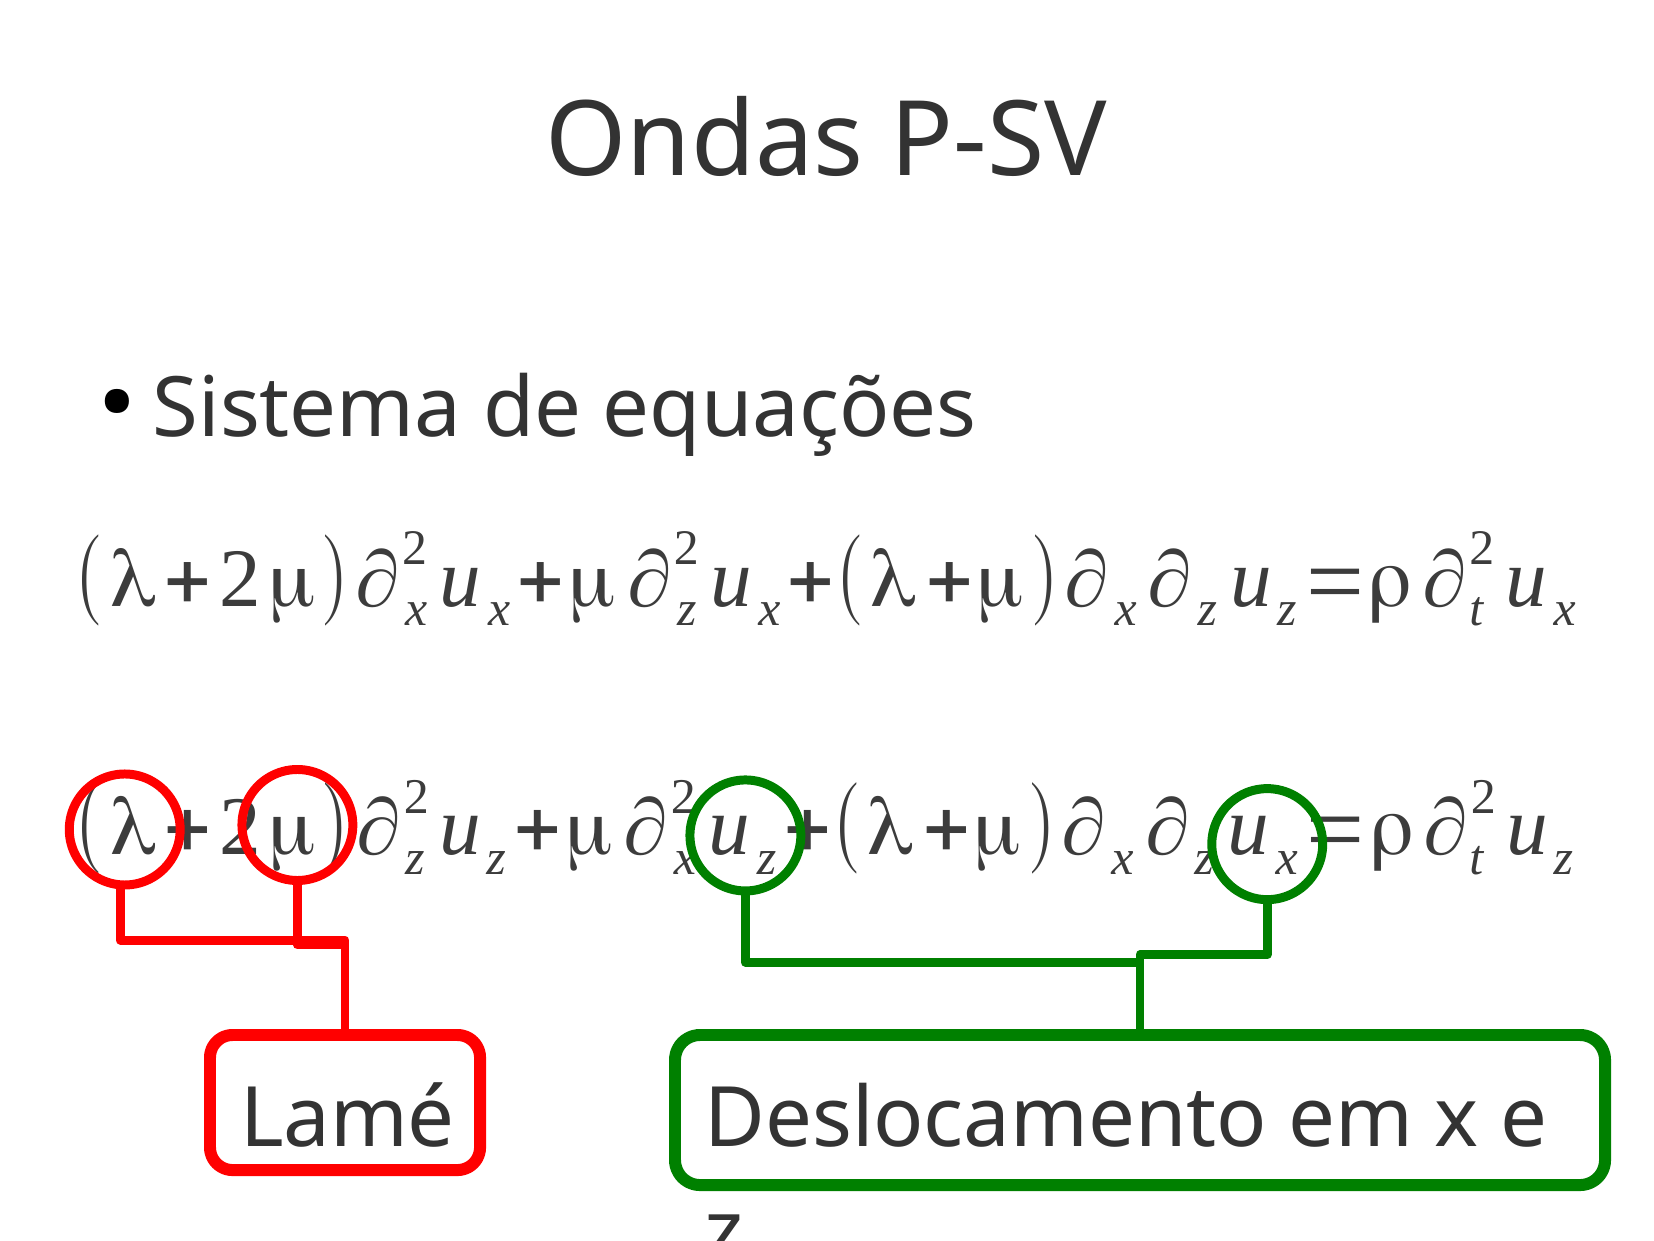

# Ondas P-SV
Sistema de equações
Lamé
Deslocamento em x e z